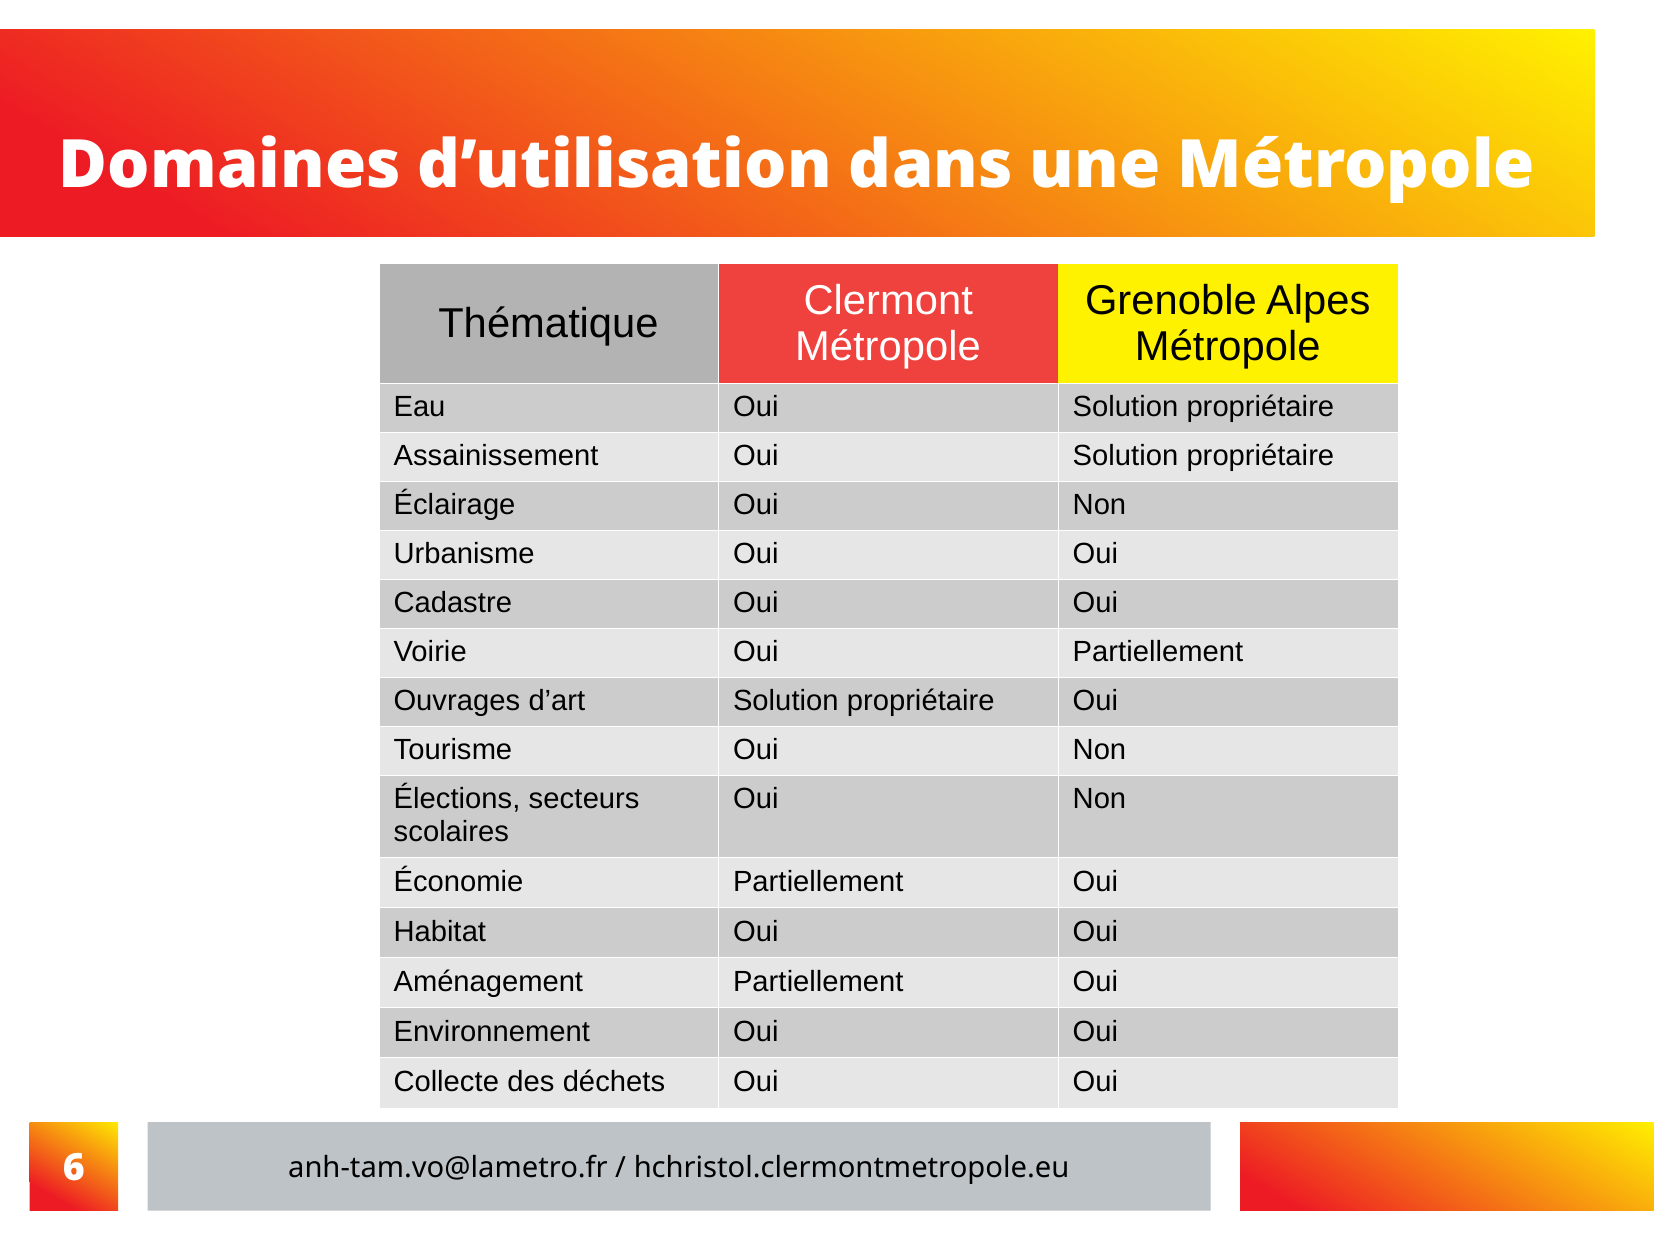

# Domaines d’utilisation dans une Métropole
| Thématique | Clermont Métropole | Grenoble Alpes Métropole |
| --- | --- | --- |
| Eau | Oui | Solution propriétaire |
| Assainissement | Oui | Solution propriétaire |
| Éclairage | Oui | Non |
| Urbanisme | Oui | Oui |
| Cadastre | Oui | Oui |
| Voirie | Oui | Partiellement |
| Ouvrages d’art | Solution propriétaire | Oui |
| Tourisme | Oui | Non |
| Élections, secteurs scolaires | Oui | Non |
| Économie | Partiellement | Oui |
| Habitat | Oui | Oui |
| Aménagement | Partiellement | Oui |
| Environnement | Oui | Oui |
| Collecte des déchets | Oui | Oui |
6